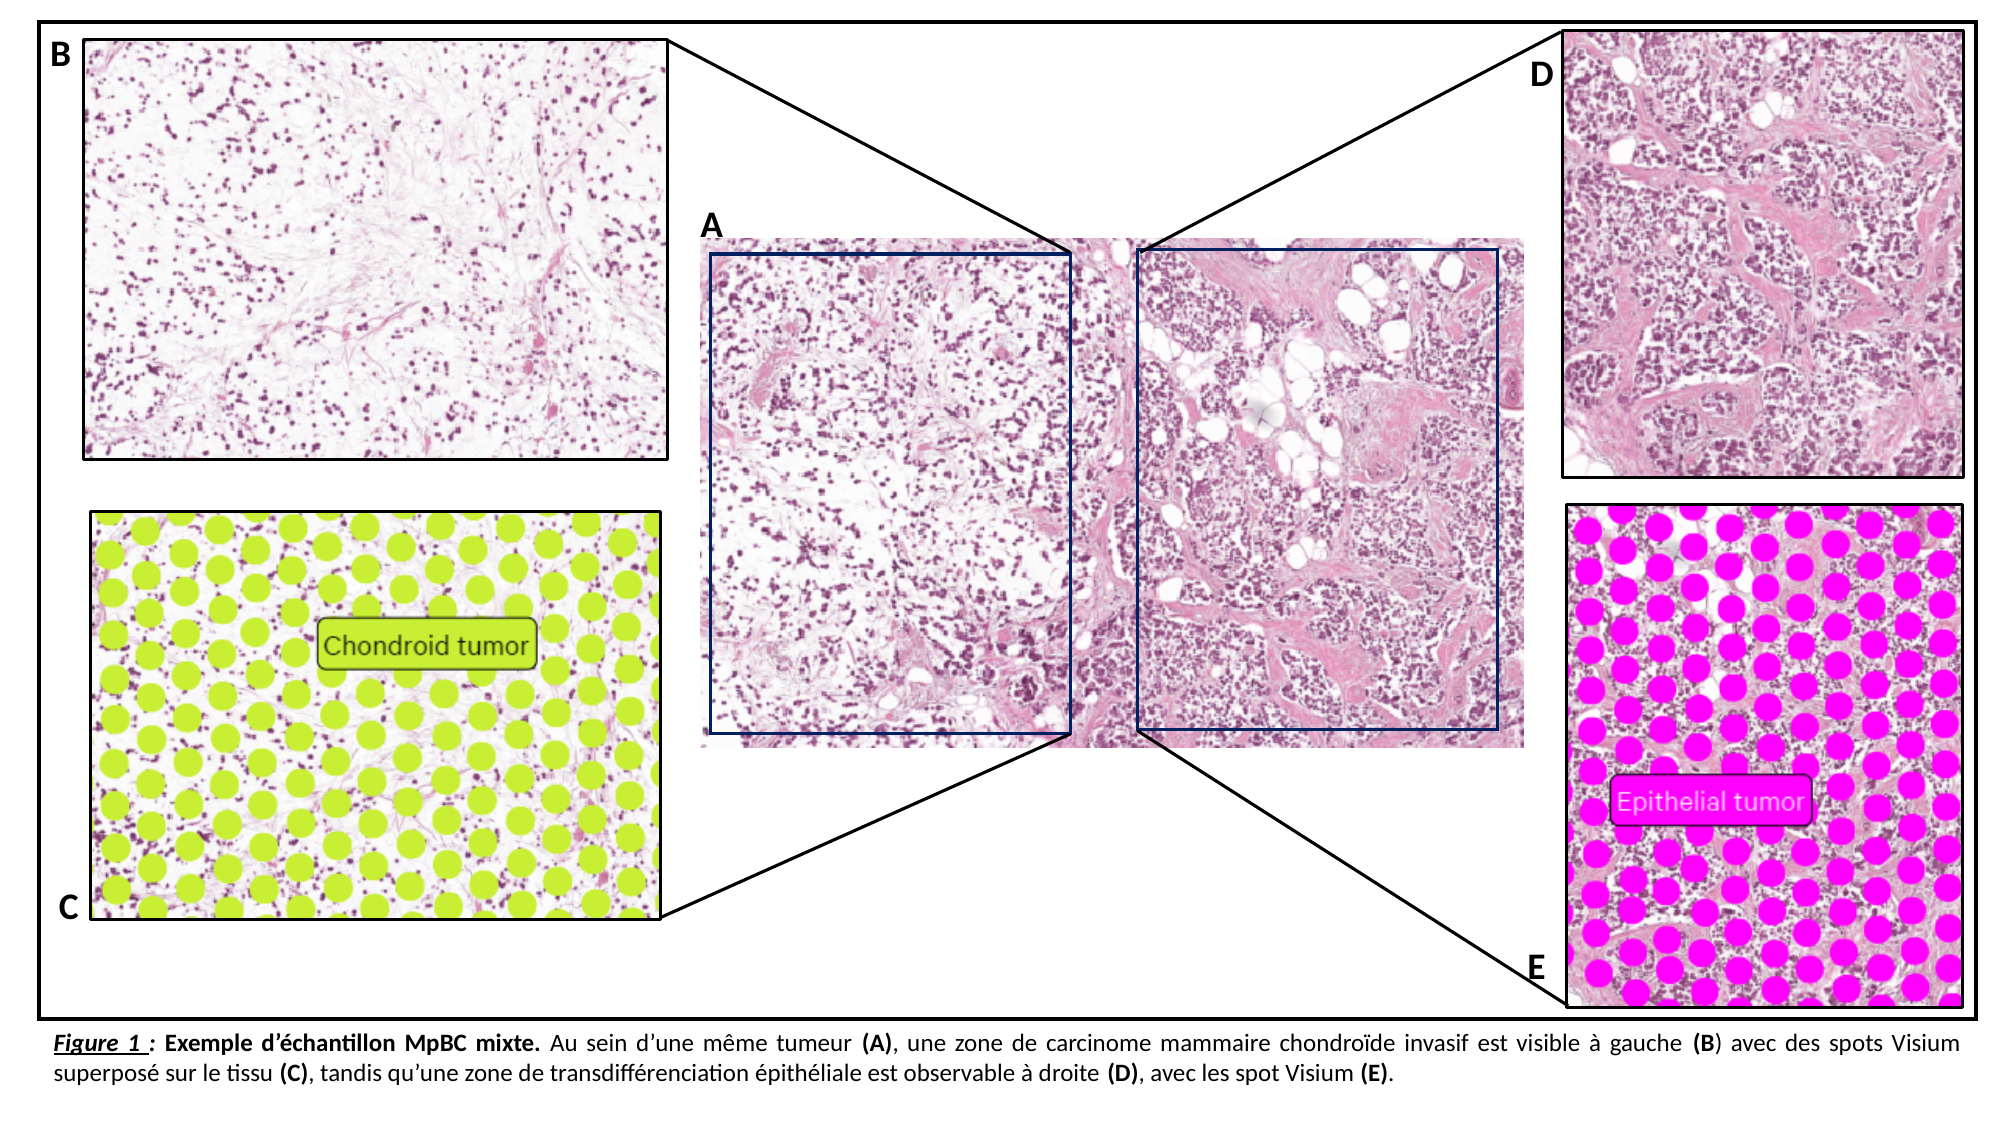

B
D
A
C
E
Figure 1 : Exemple d’échantillon MpBC mixte. Au sein d’une même tumeur (A), une zone de carcinome mammaire chondroïde invasif est visible à gauche (B) avec des spots Visium superposé sur le tissu (C), tandis qu’une zone de transdifférenciation épithéliale est observable à droite (D), avec les spot Visium (E).